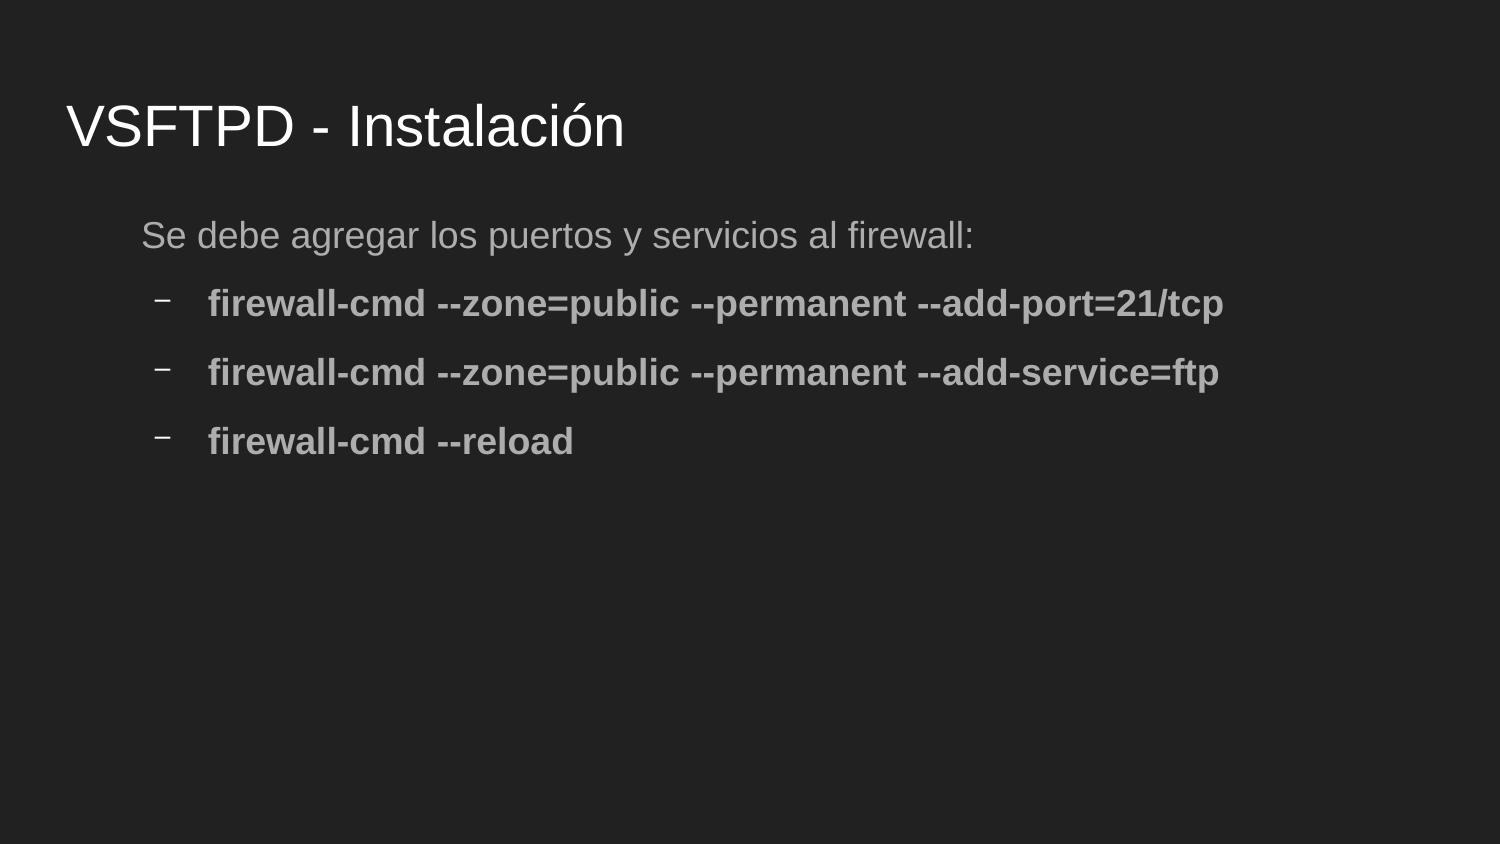

# VSFTPD - Instalación
Se debe agregar los puertos y servicios al firewall:
firewall-cmd --zone=public --permanent --add-port=21/tcp
firewall-cmd --zone=public --permanent --add-service=ftp
firewall-cmd --reload